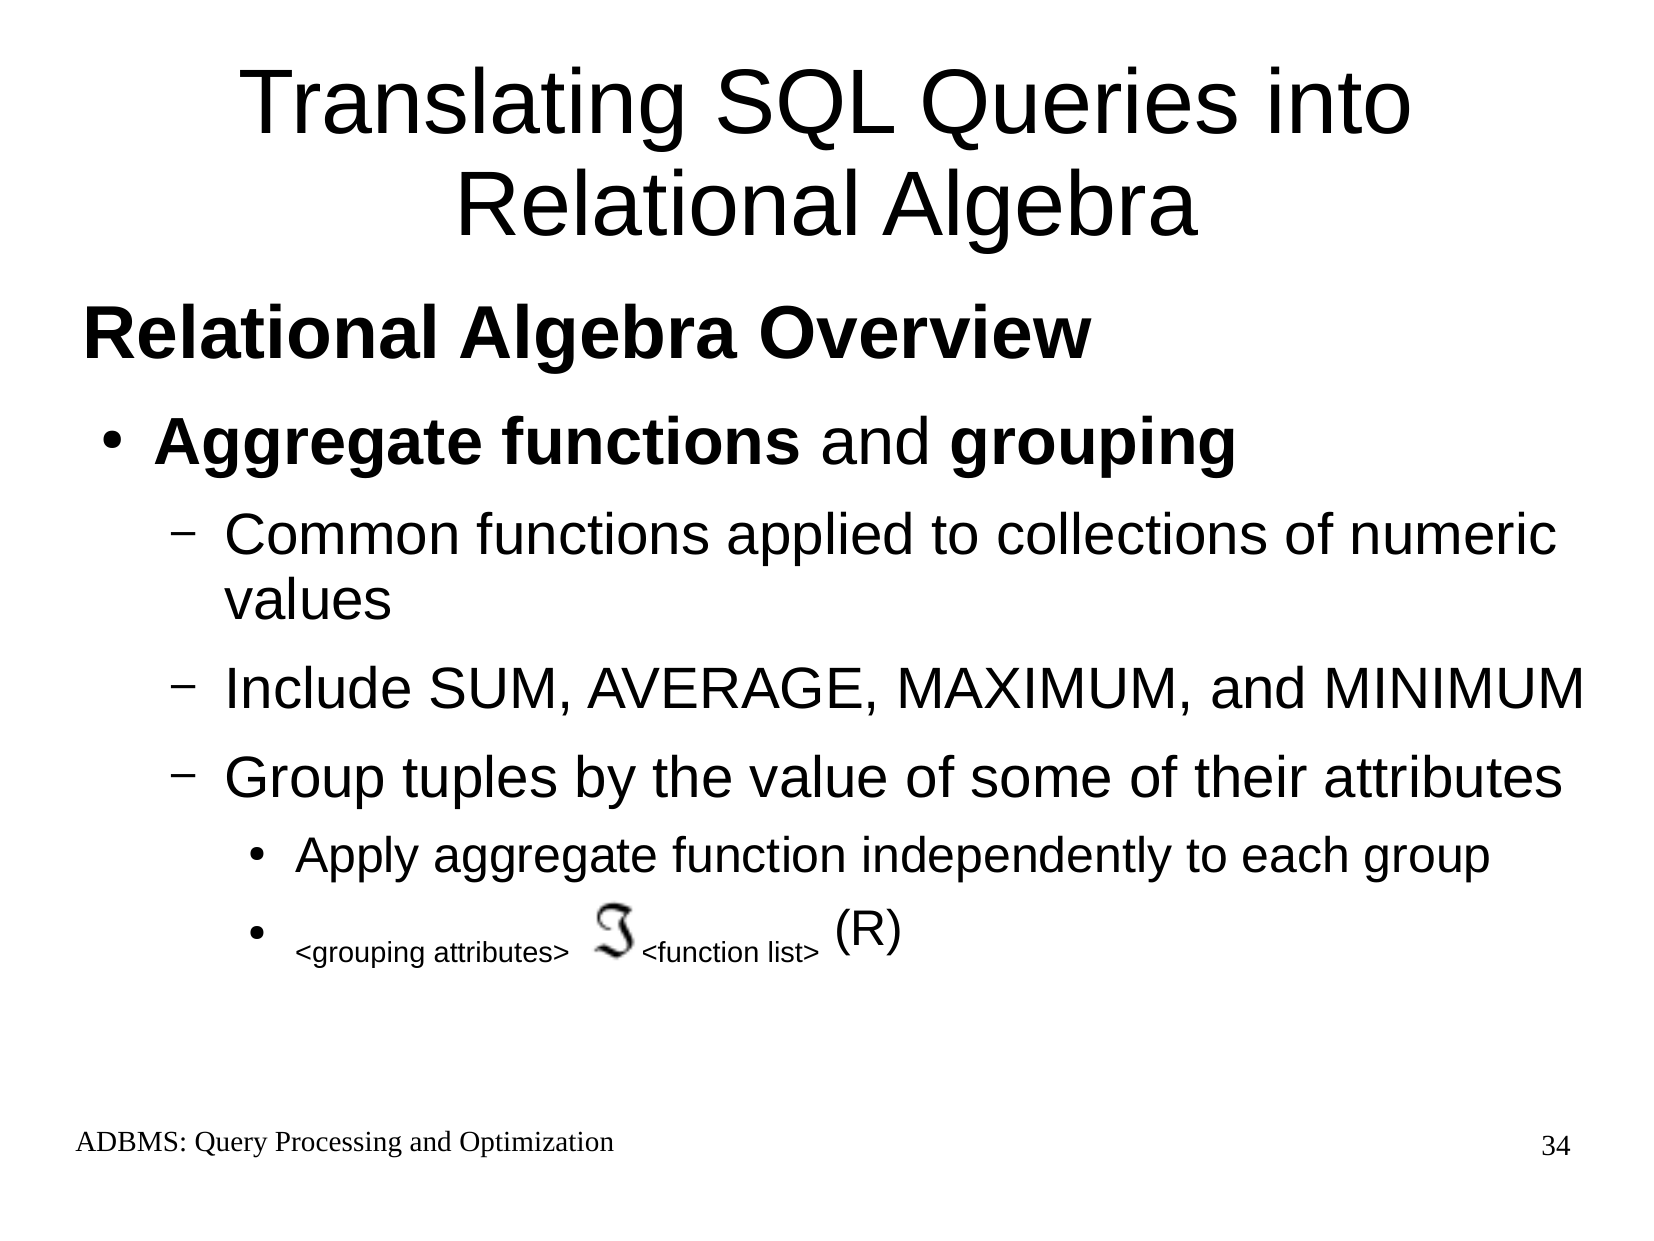

# Translating SQL Queries into Relational Algebra
Relational Algebra Overview
Aggregate functions and grouping
Common functions applied to collections of numeric values
Include SUM, AVERAGE, MAXIMUM, and MINIMUM
Group tuples by the value of some of their attributes
Apply aggregate function independently to each group
<grouping attributes> <function list> (R)